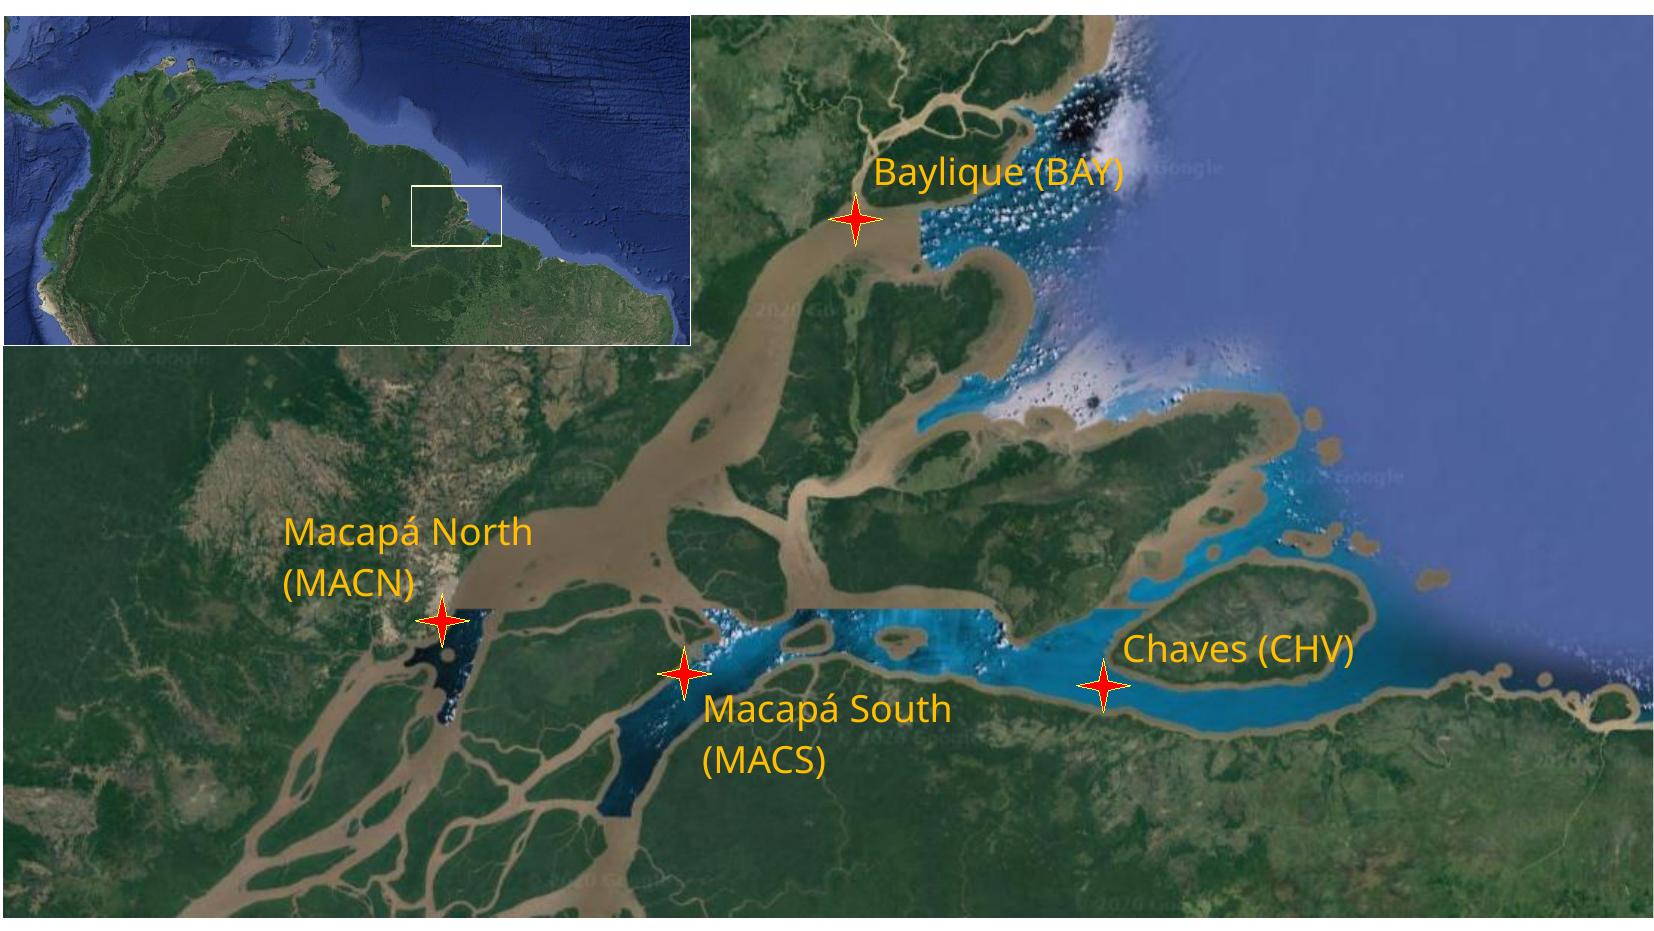

Baylique (BAY)
Macapá North (MACN)
Chaves (CHV)
Macapá South (MACS)